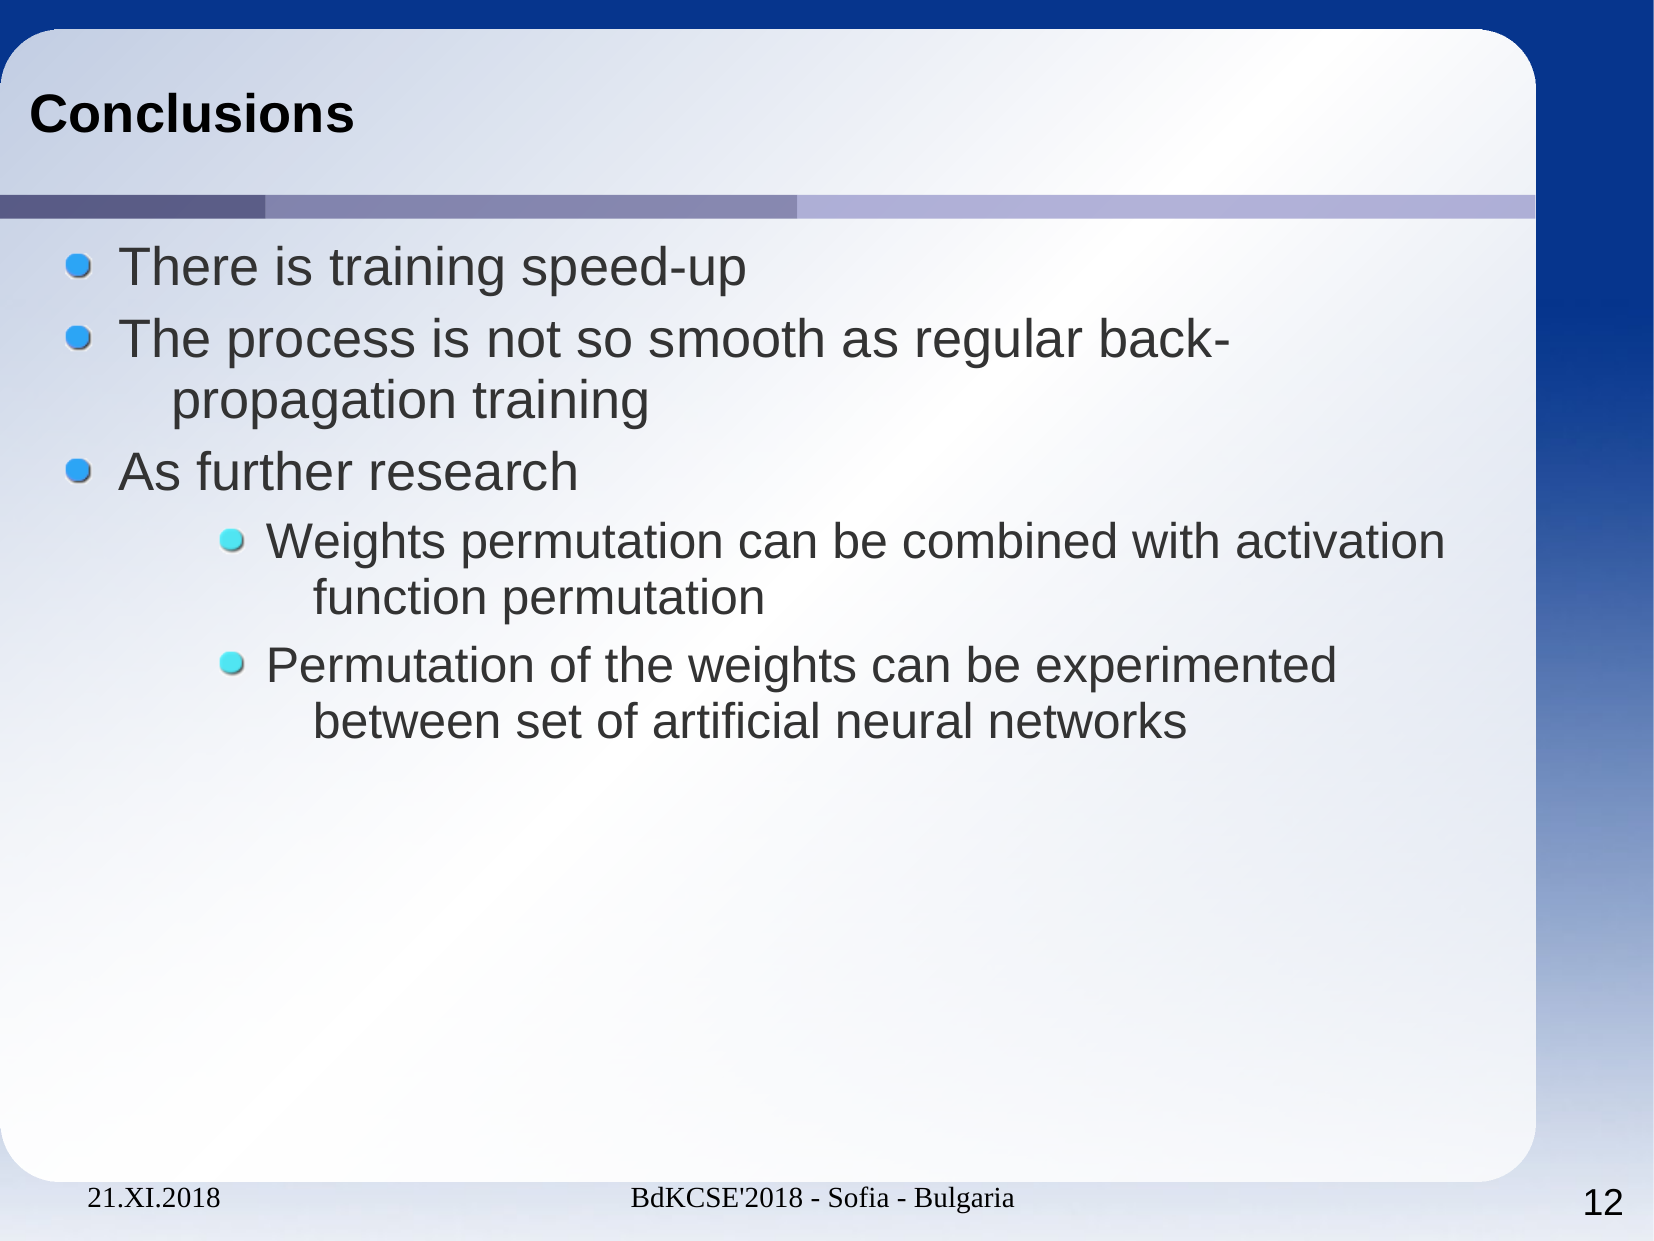

# Conclusions
There is training speed-up
The process is not so smooth as regular back-propagation training
As further research
Weights permutation can be combined with activation function permutation
Permutation of the weights can be experimented between set of artificial neural networks
21.XI.2018
BdKCSE'2018 - Sofia - Bulgaria
12